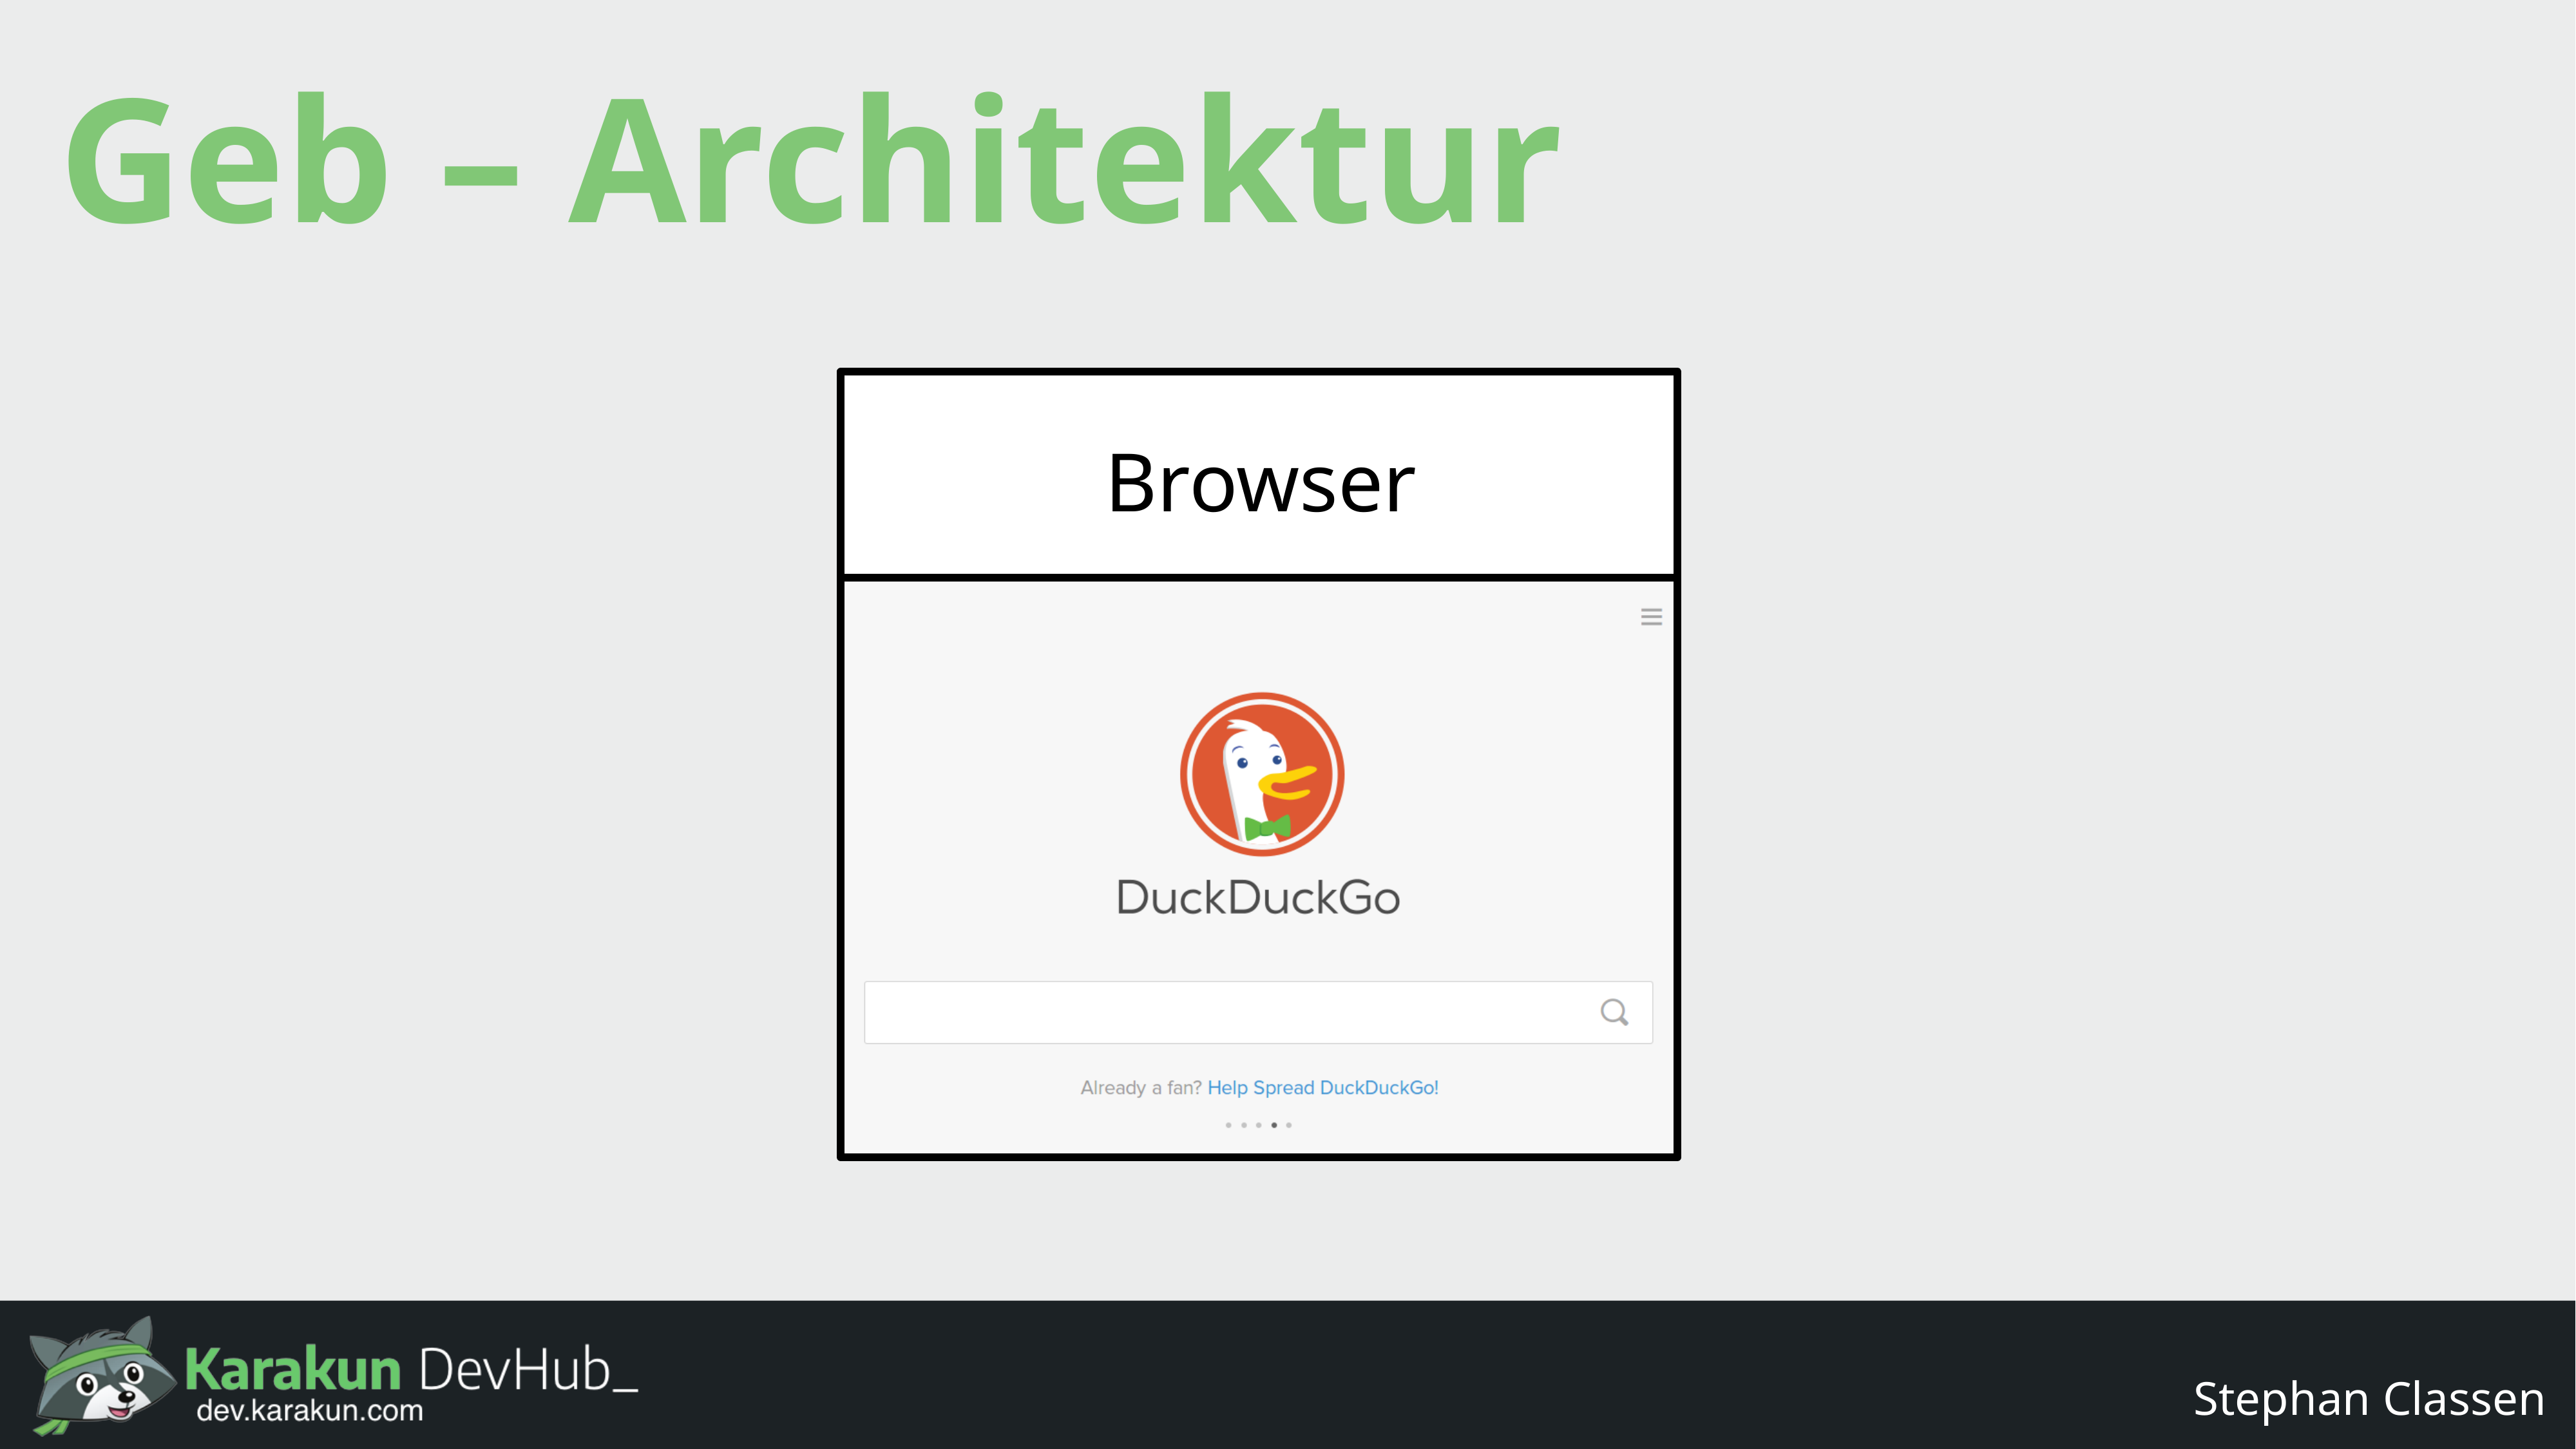

Geb – Architektur
Browser
Stephan Classen
ddddd